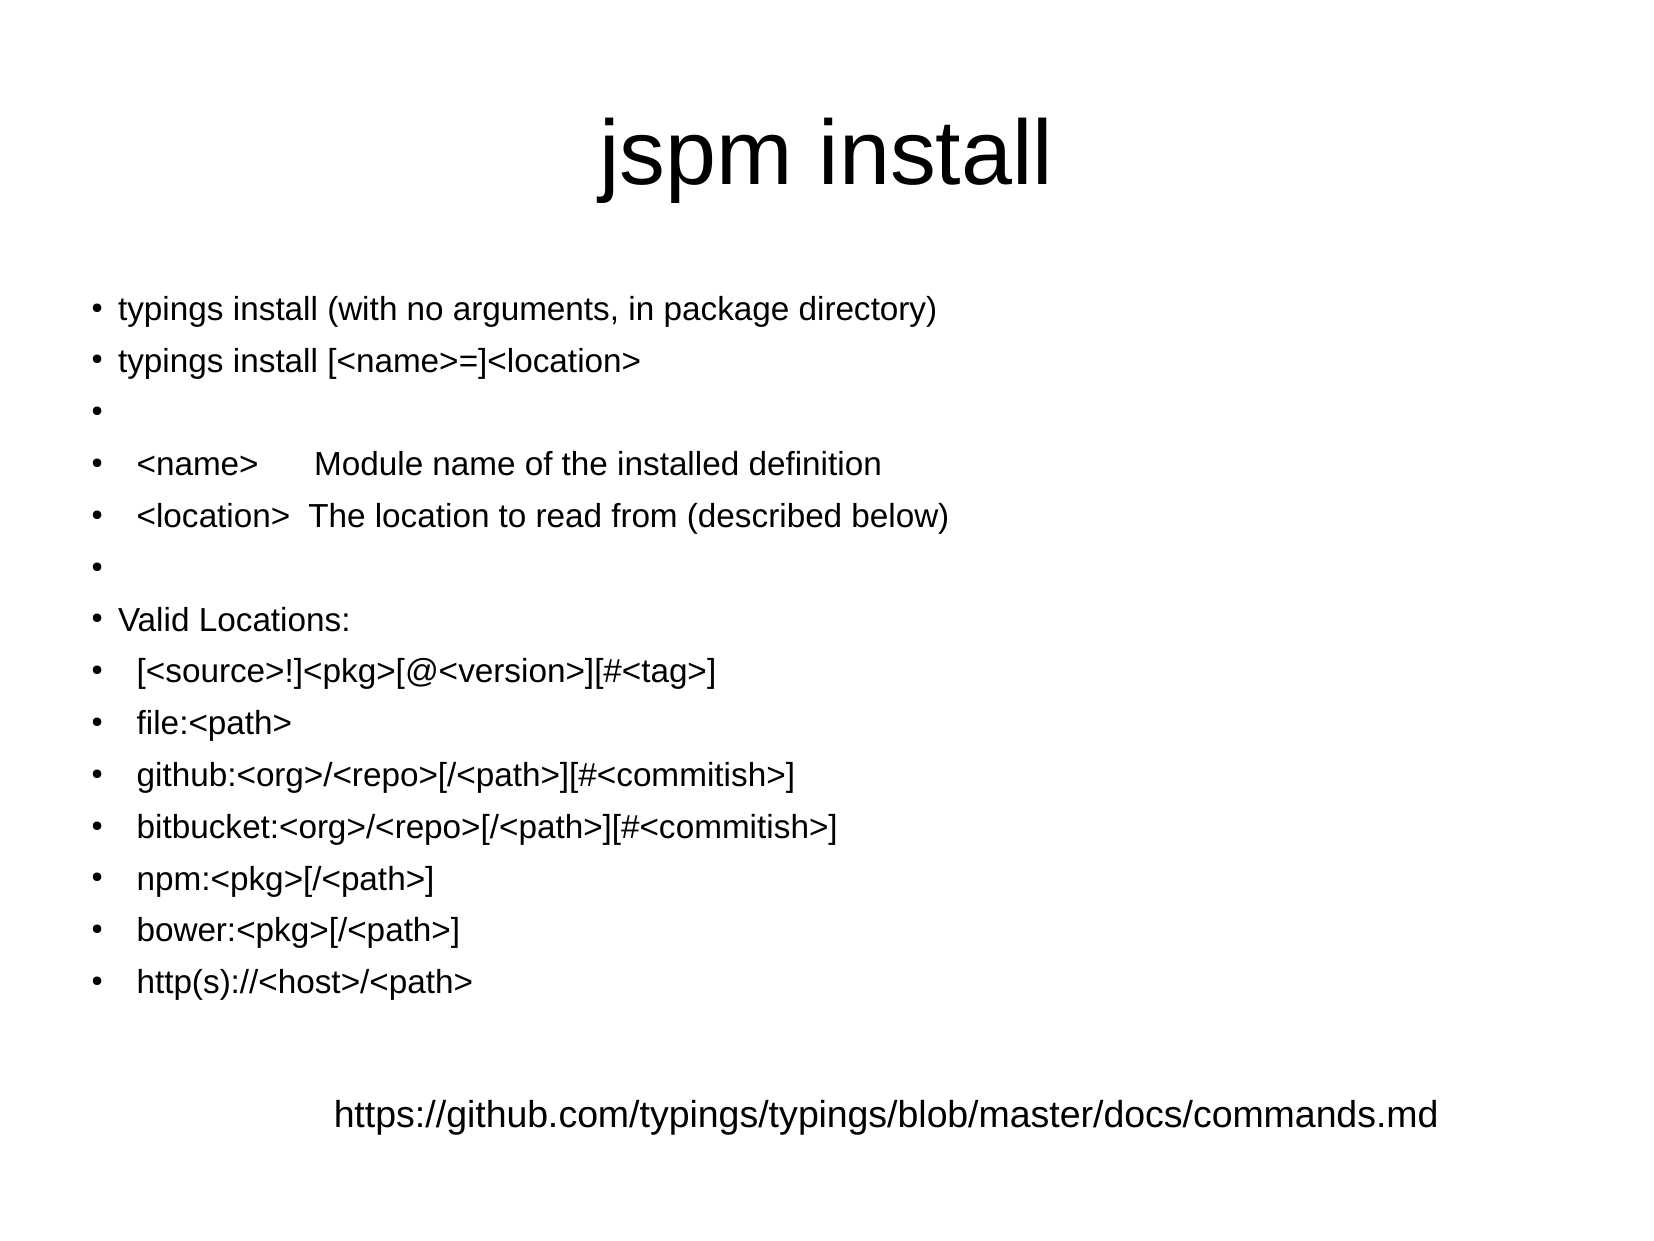

# jspm install
typings install (with no arguments, in package directory)
typings install [<name>=]<location>
 <name> Module name of the installed definition
 <location> The location to read from (described below)
Valid Locations:
 [<source>!]<pkg>[@<version>][#<tag>]
 file:<path>
 github:<org>/<repo>[/<path>][#<commitish>]
 bitbucket:<org>/<repo>[/<path>][#<commitish>]
 npm:<pkg>[/<path>]
 bower:<pkg>[/<path>]
 http(s)://<host>/<path>
https://github.com/typings/typings/blob/master/docs/commands.md